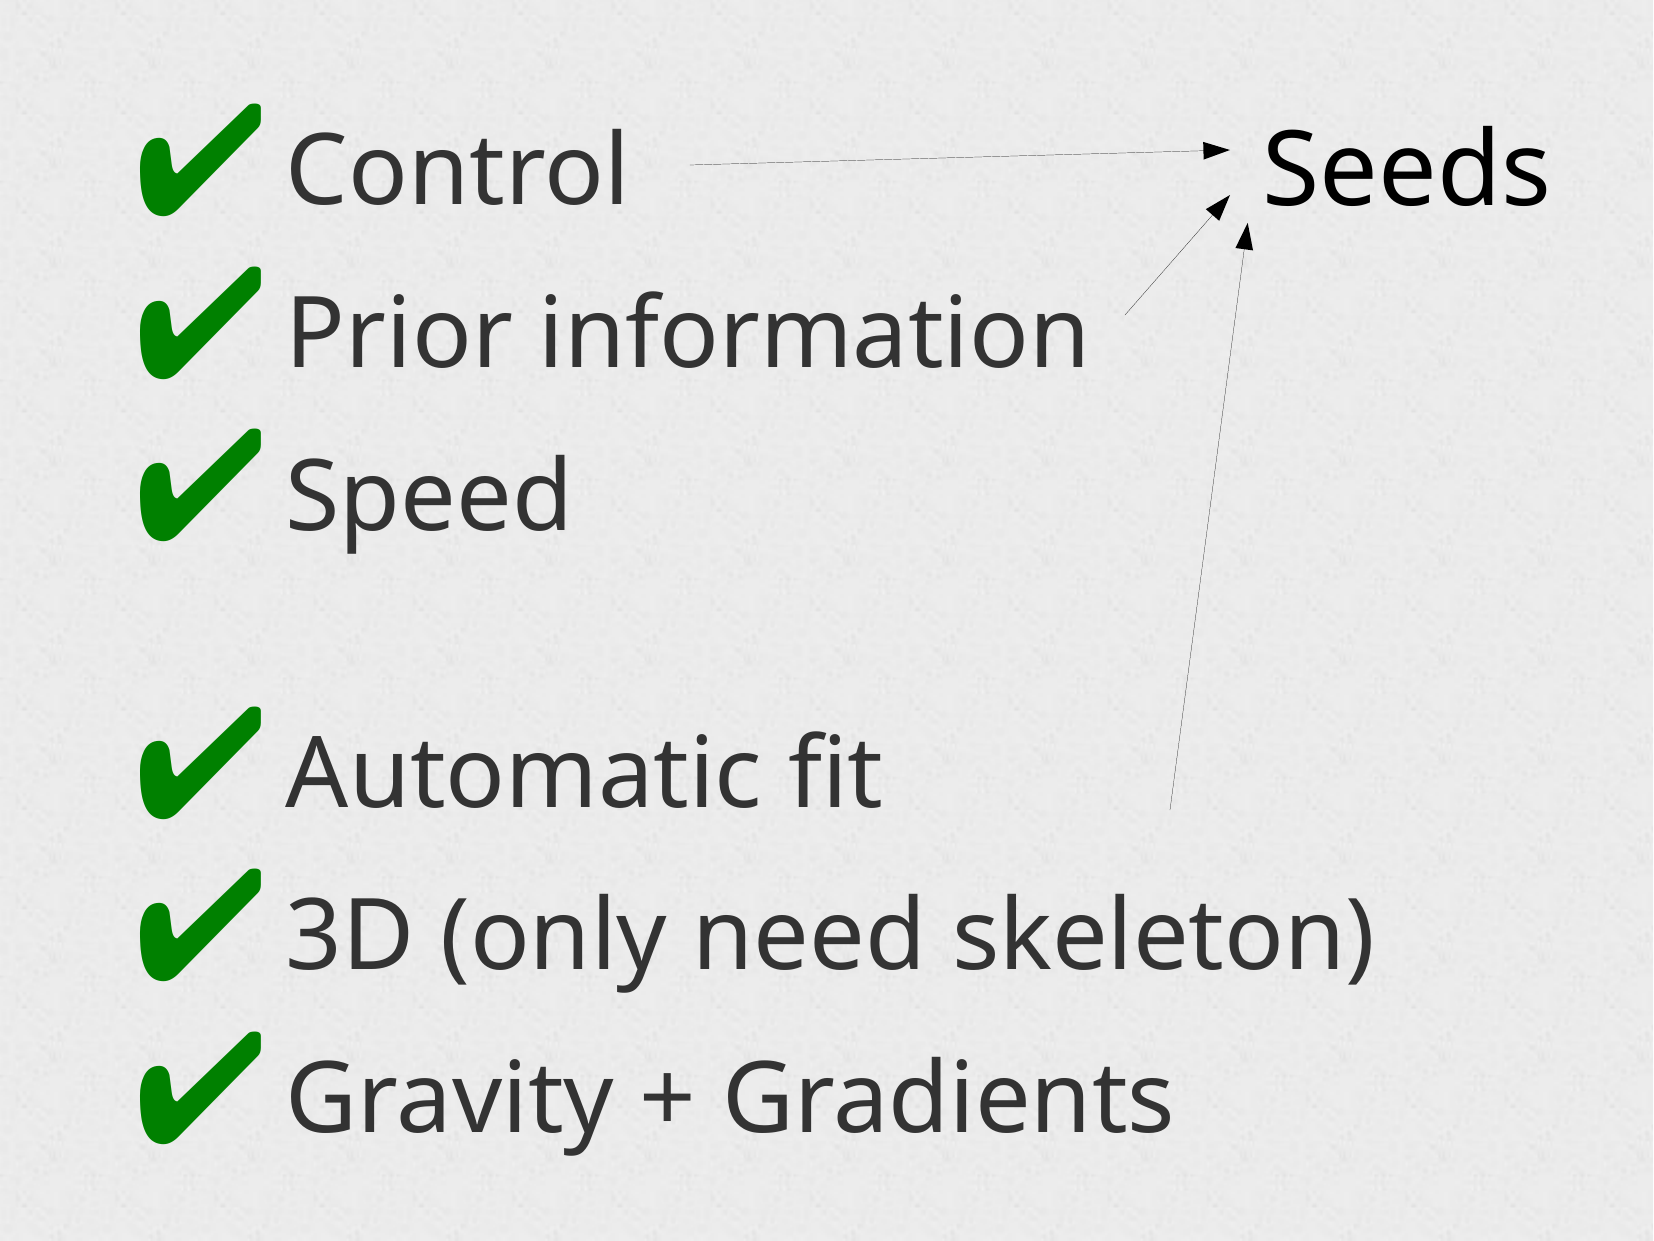

Seeds
# Control
 Prior information
 Speed
 Automatic fit
 3D (only need skeleton)
 Gravity + Gradients